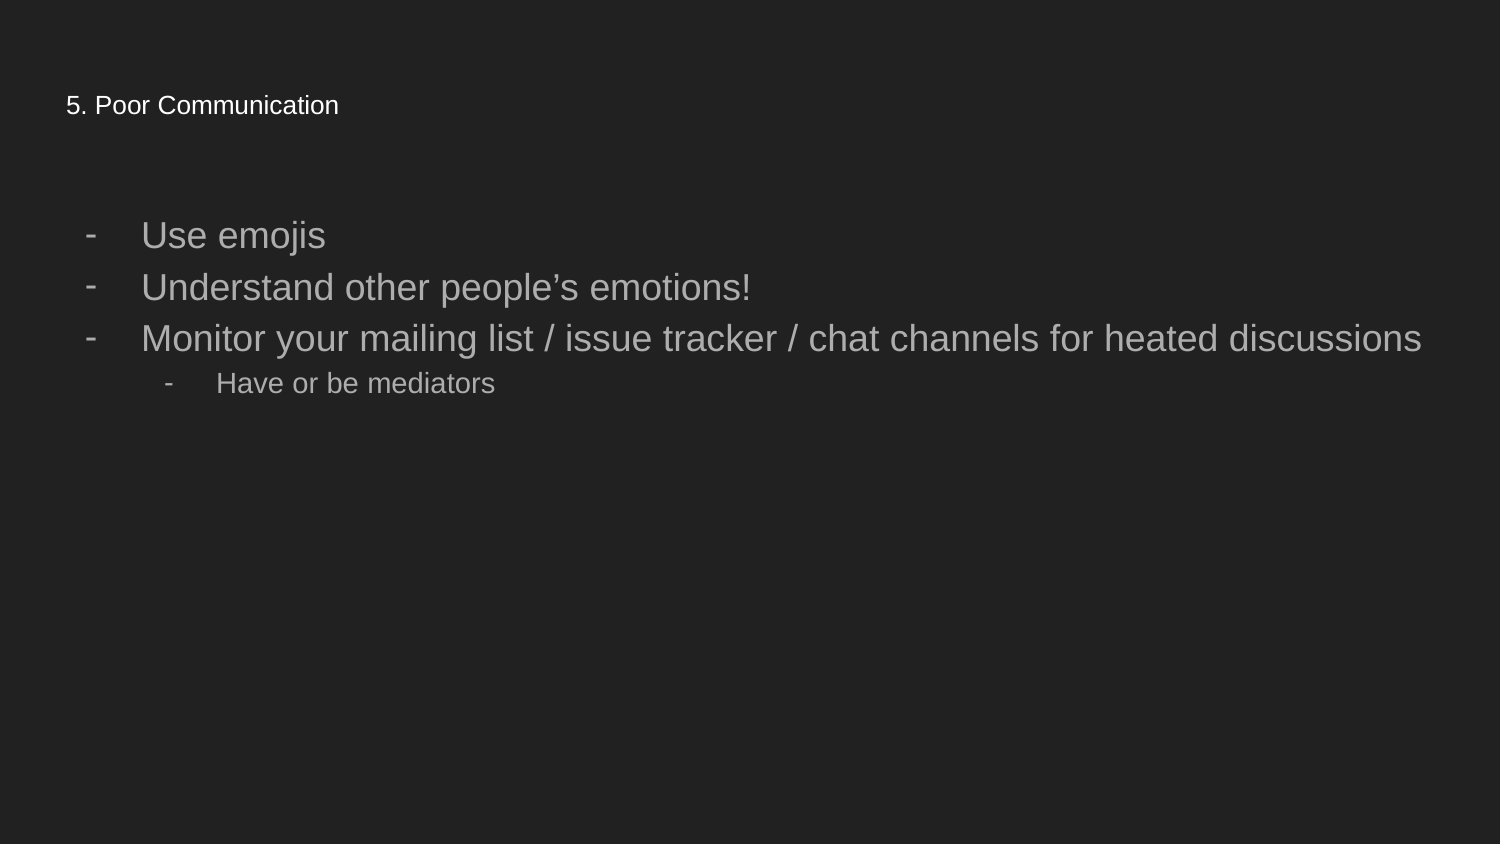

# 5. Poor Communication
Use emojis
Understand other people’s emotions!
Monitor your mailing list / issue tracker / chat channels for heated discussions
Have or be mediators